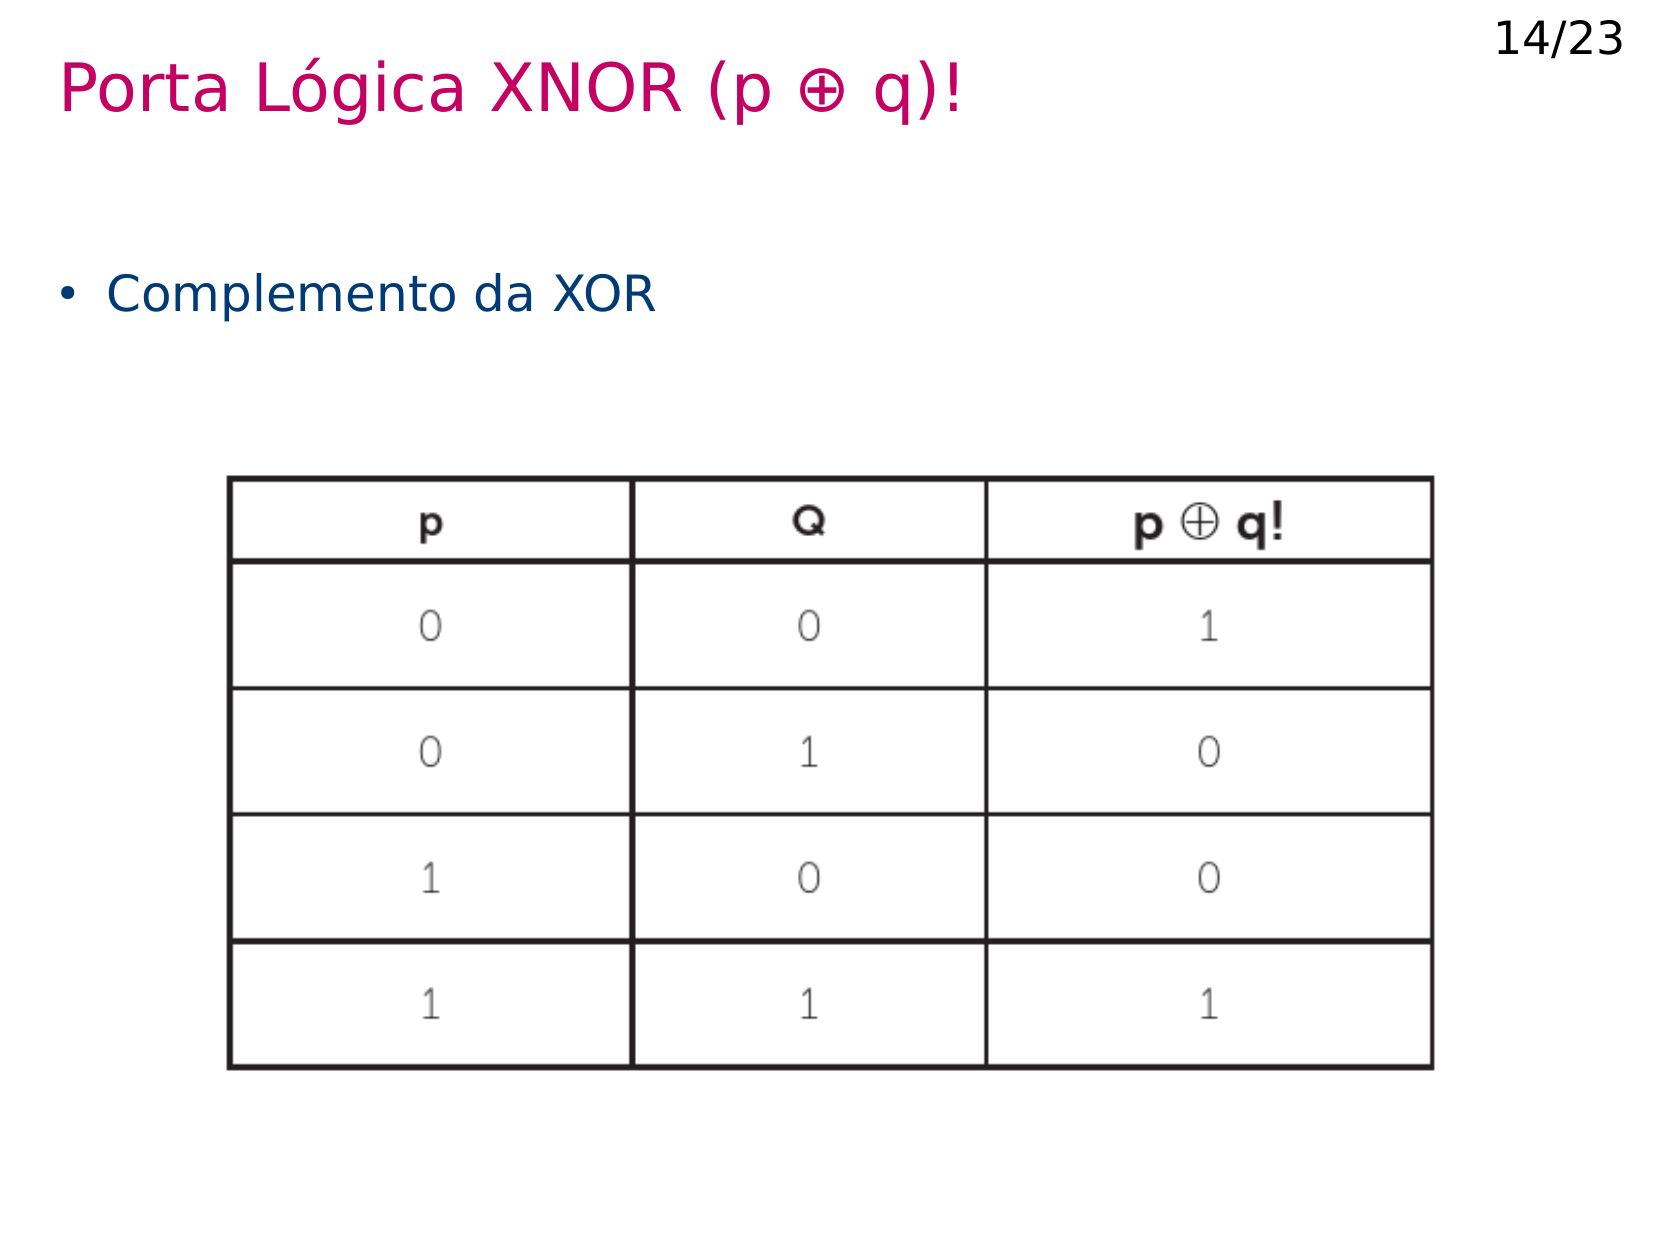

14
# Porta Lógica XNOR (p ⊕ q)!
Complemento da XOR